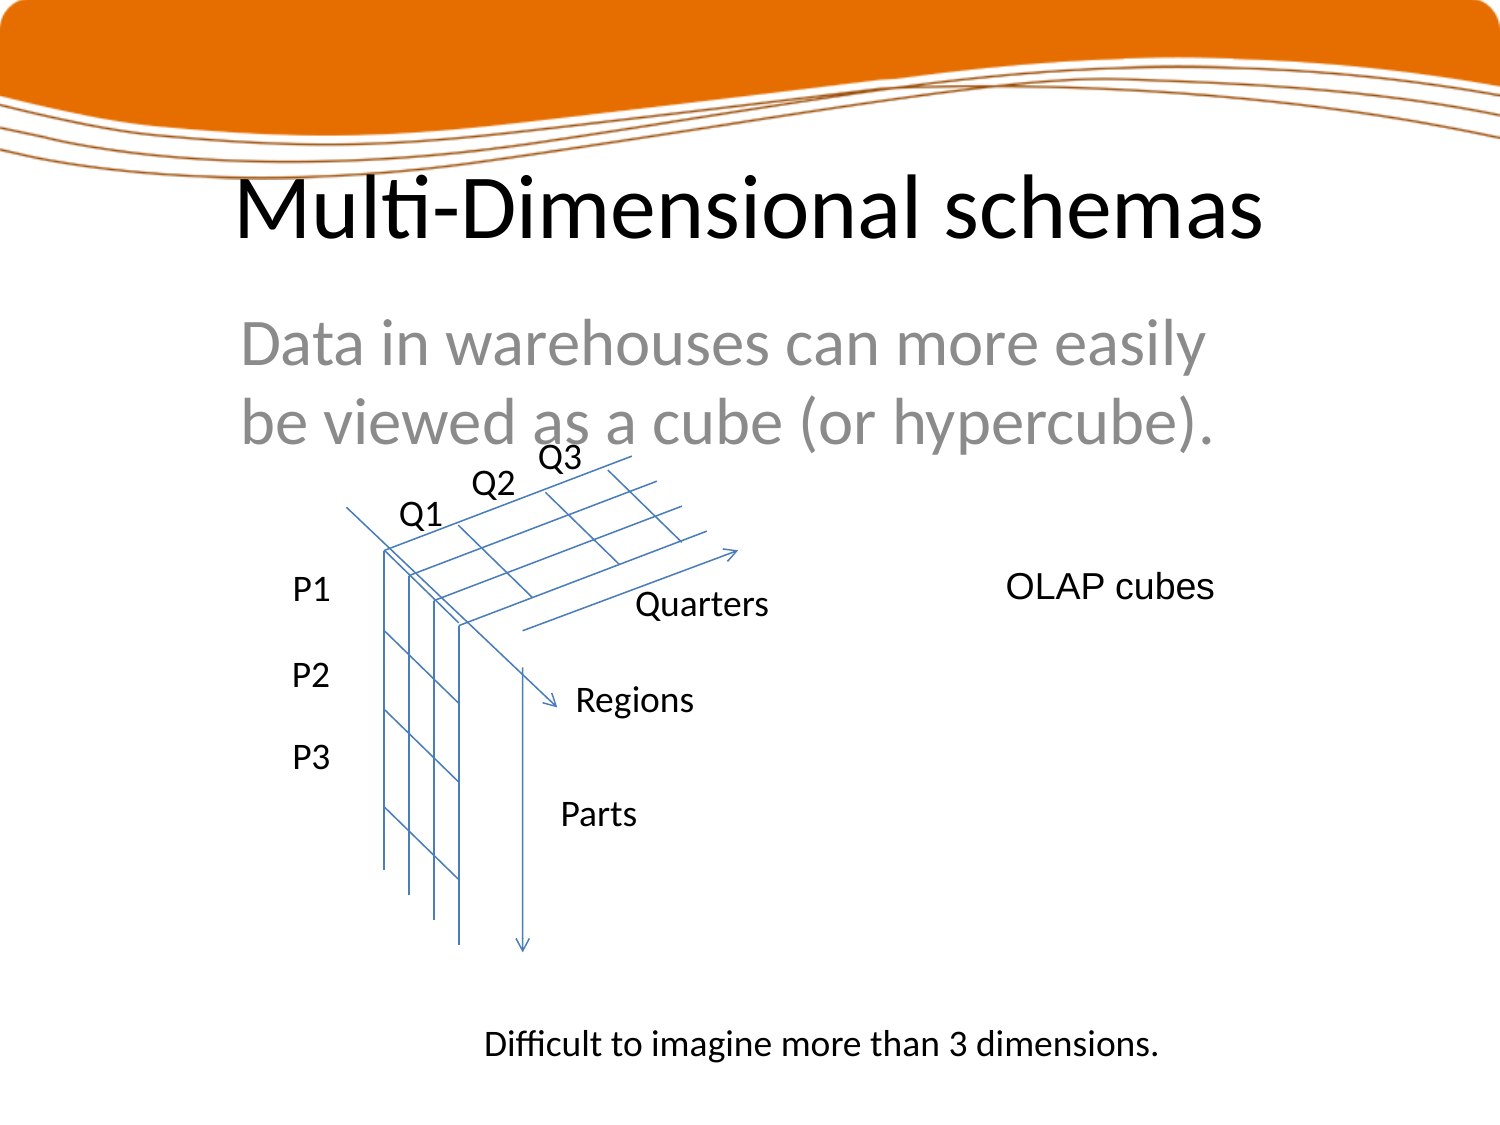

Multi-Dimensional schemas
# Data in warehouses can more easily be viewed as a cube (or hypercube).
Q3
Q2
Q1
P1
OLAP cubes
Quarters
P2
Regions
P3
Parts
Difficult to imagine more than 3 dimensions.